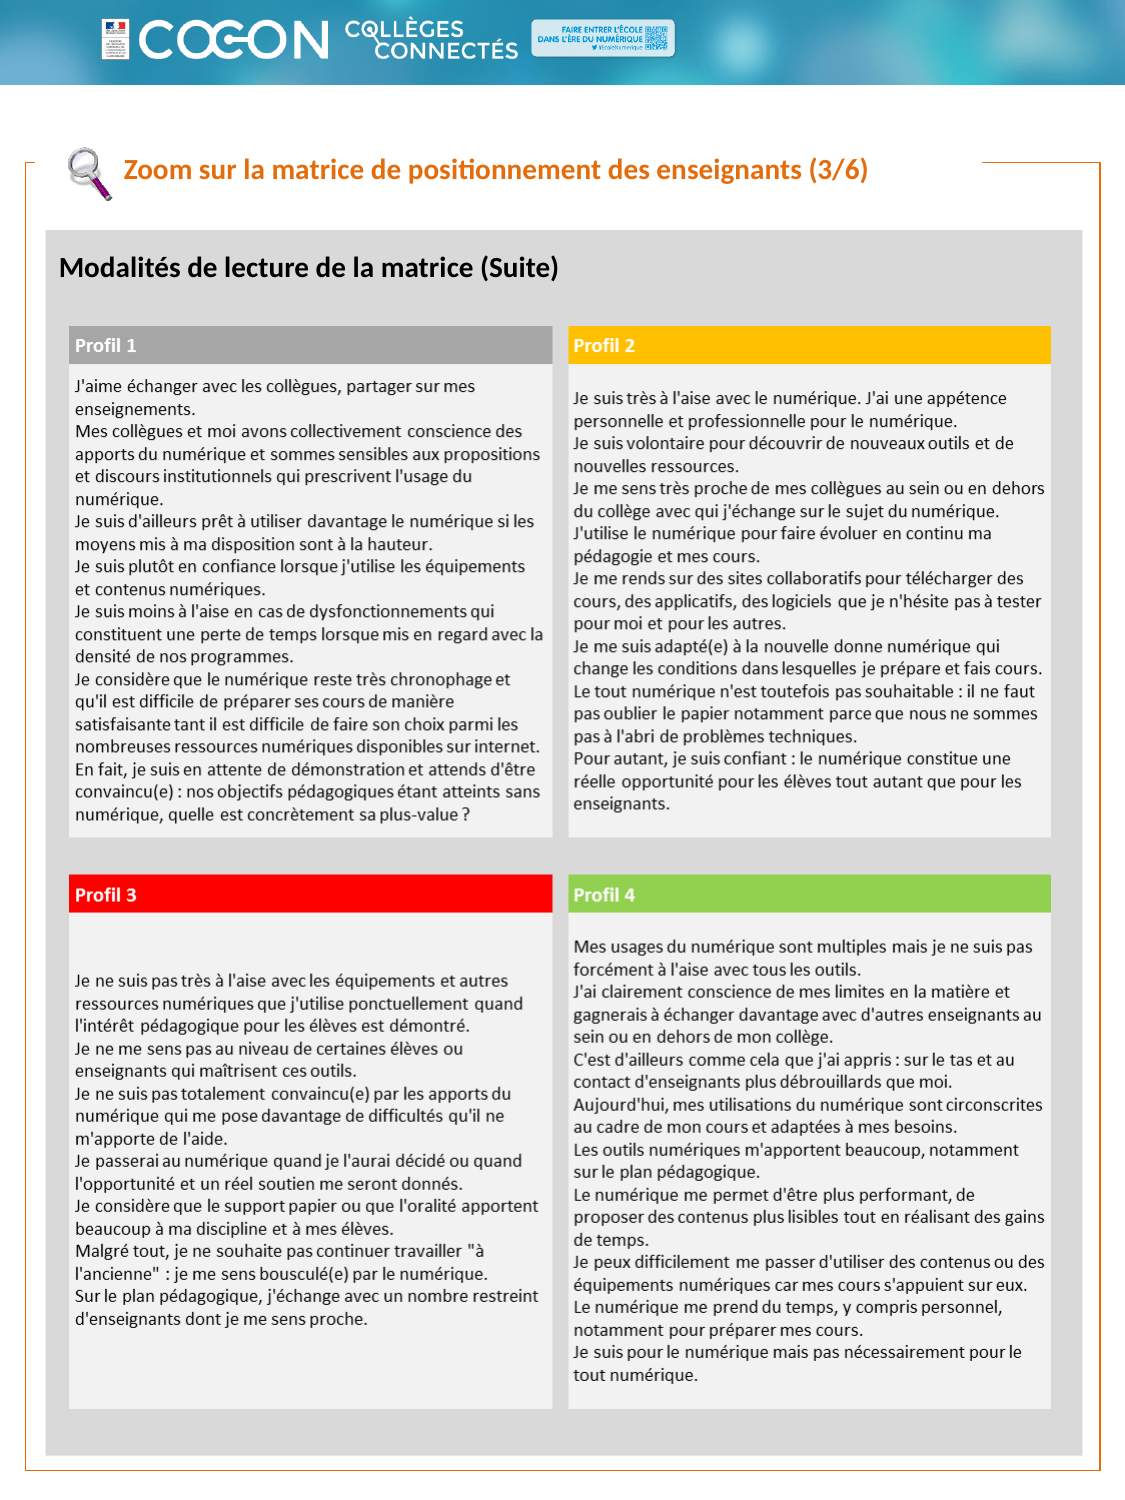

Zoom sur la matrice de positionnement des enseignants (3/6)
Modalités de lecture de la matrice (Suite)